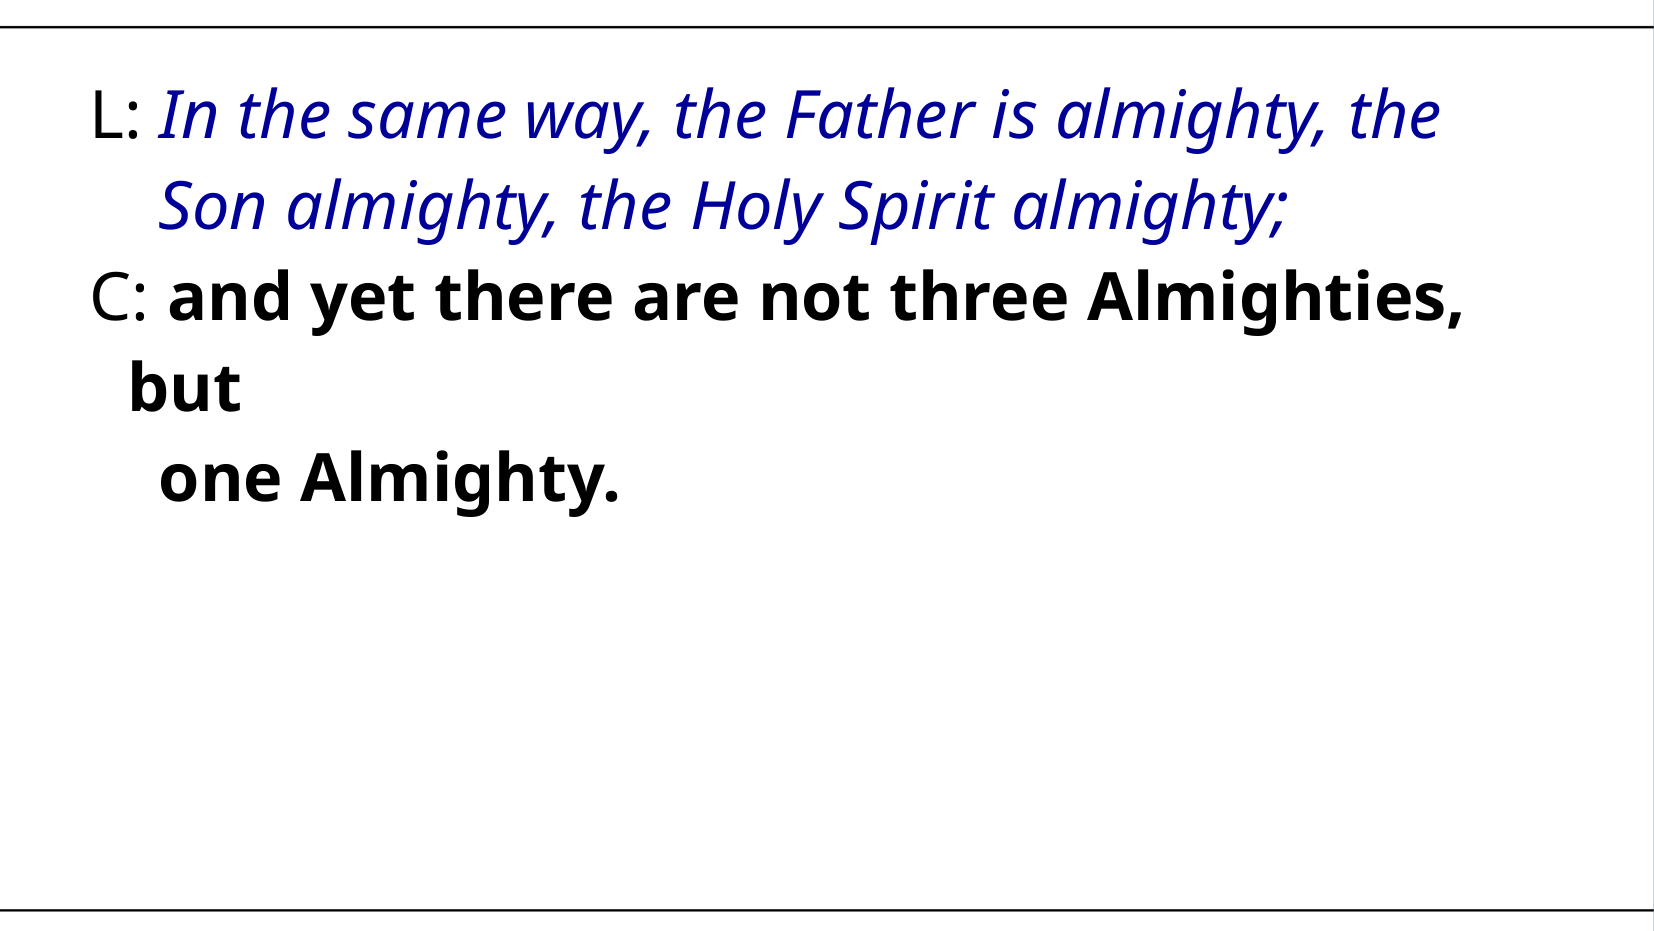

L: In the same way, the Father is almighty, the
 Son almighty, the Holy Spirit almighty;
C: and yet there are not three Almighties, but
 one Almighty.